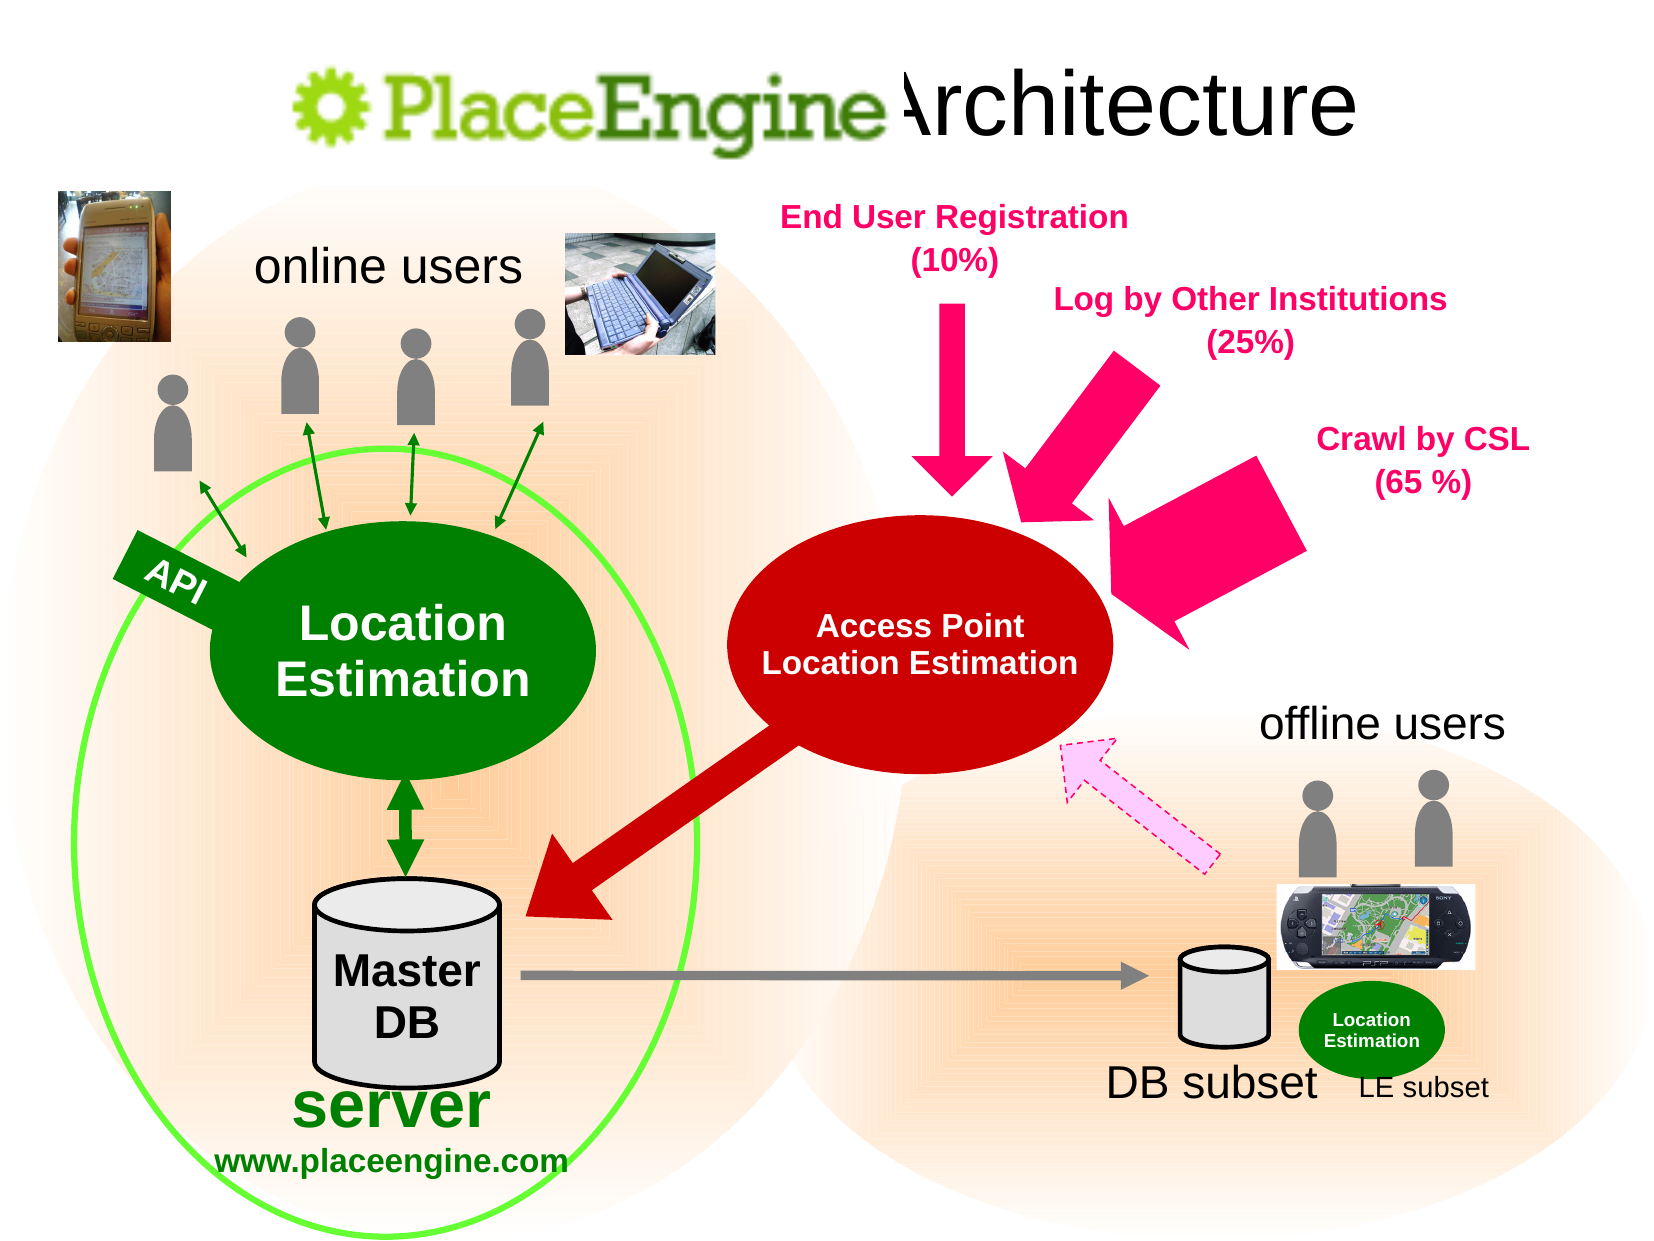

PlaceEngine Architecture
End User Registration
(10%)‏
online users
Log by Other Institutions
(25%)‏
Crawl by CSL
(65 %)‏
Access Point
Location Estimation
Location
Estimation
API
offline users
Master
DB
Location
Estimation
DB subset
server
www.placeengine.com
LE subset